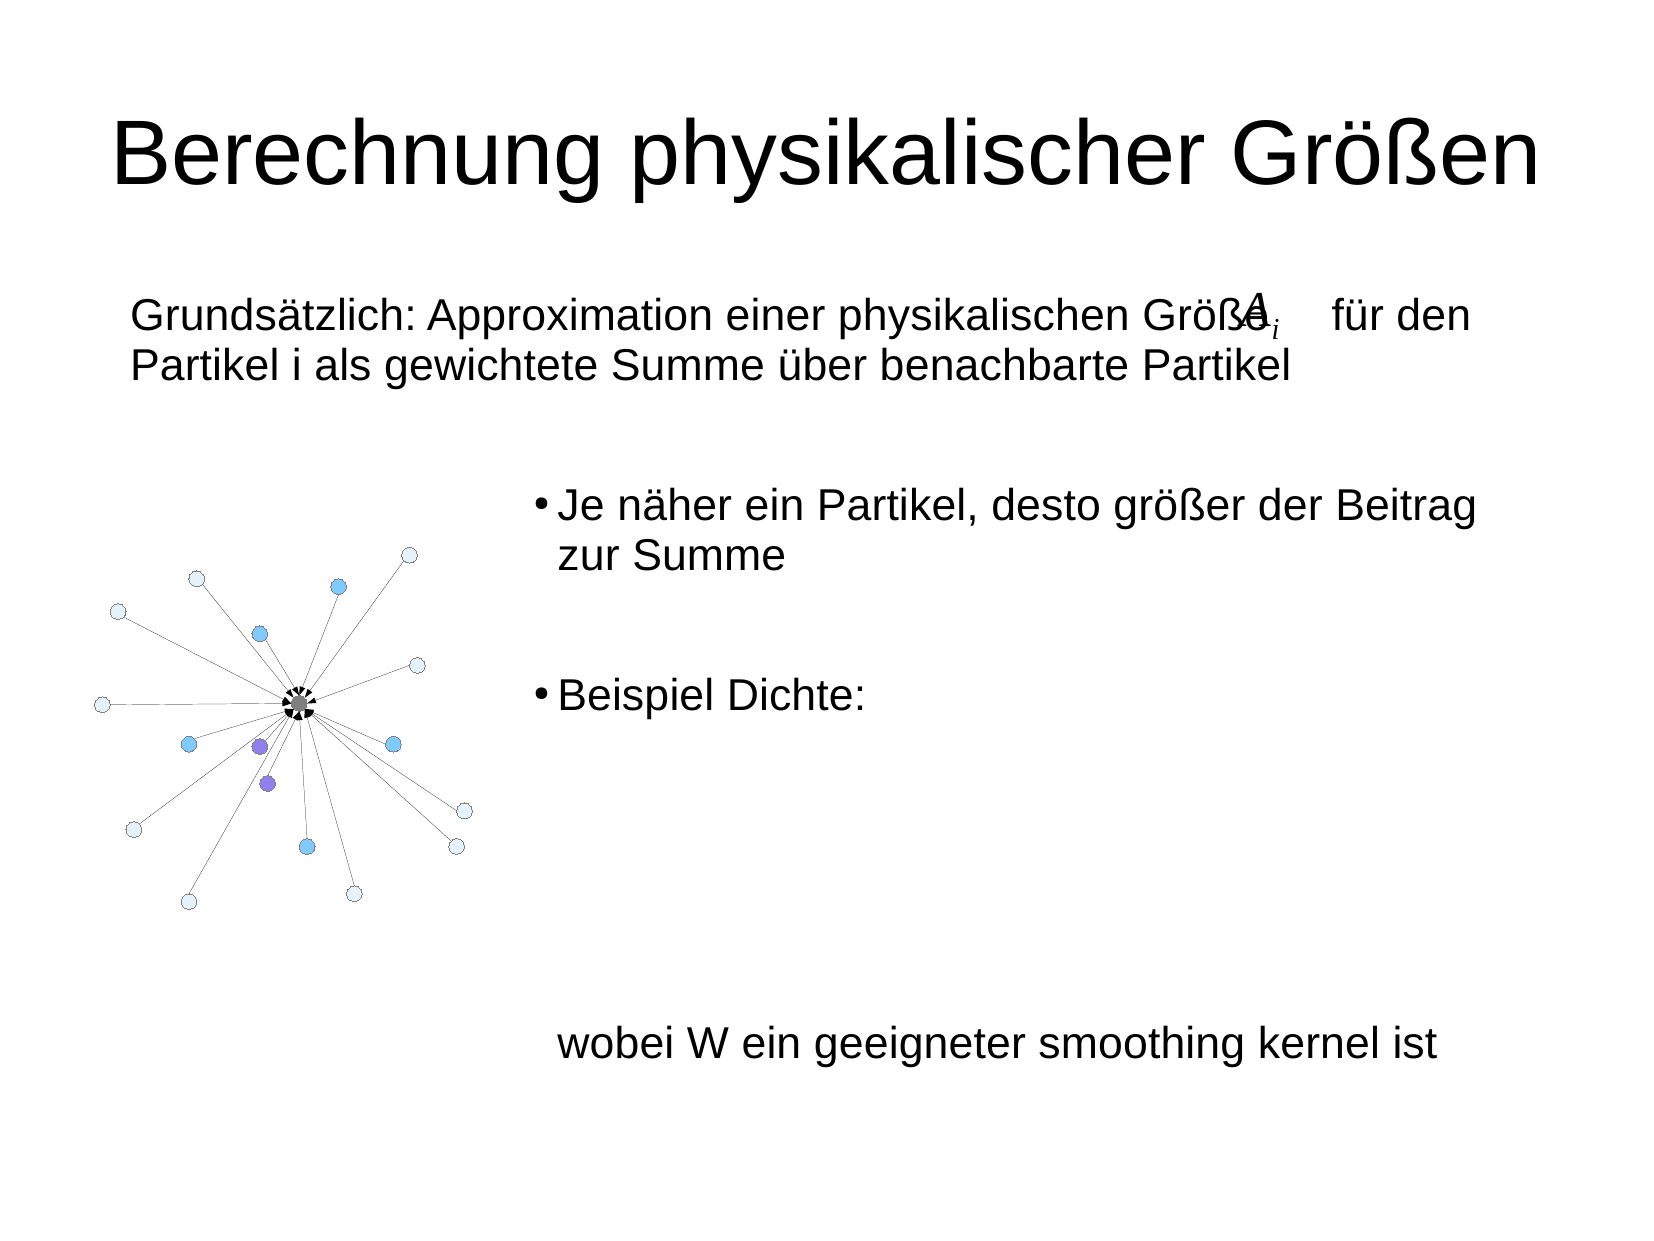

# Berechnung physikalischer Größen
A
Grundsätzlich: Approximation einer physikalischen Größe für den Partikel i als gewichtete Summe über benachbarte Partikel
Je näher ein Partikel, desto größer der Beitrag zur Summe
Beispiel Dichte:
wobei W ein geeigneter smoothing kernel ist
i